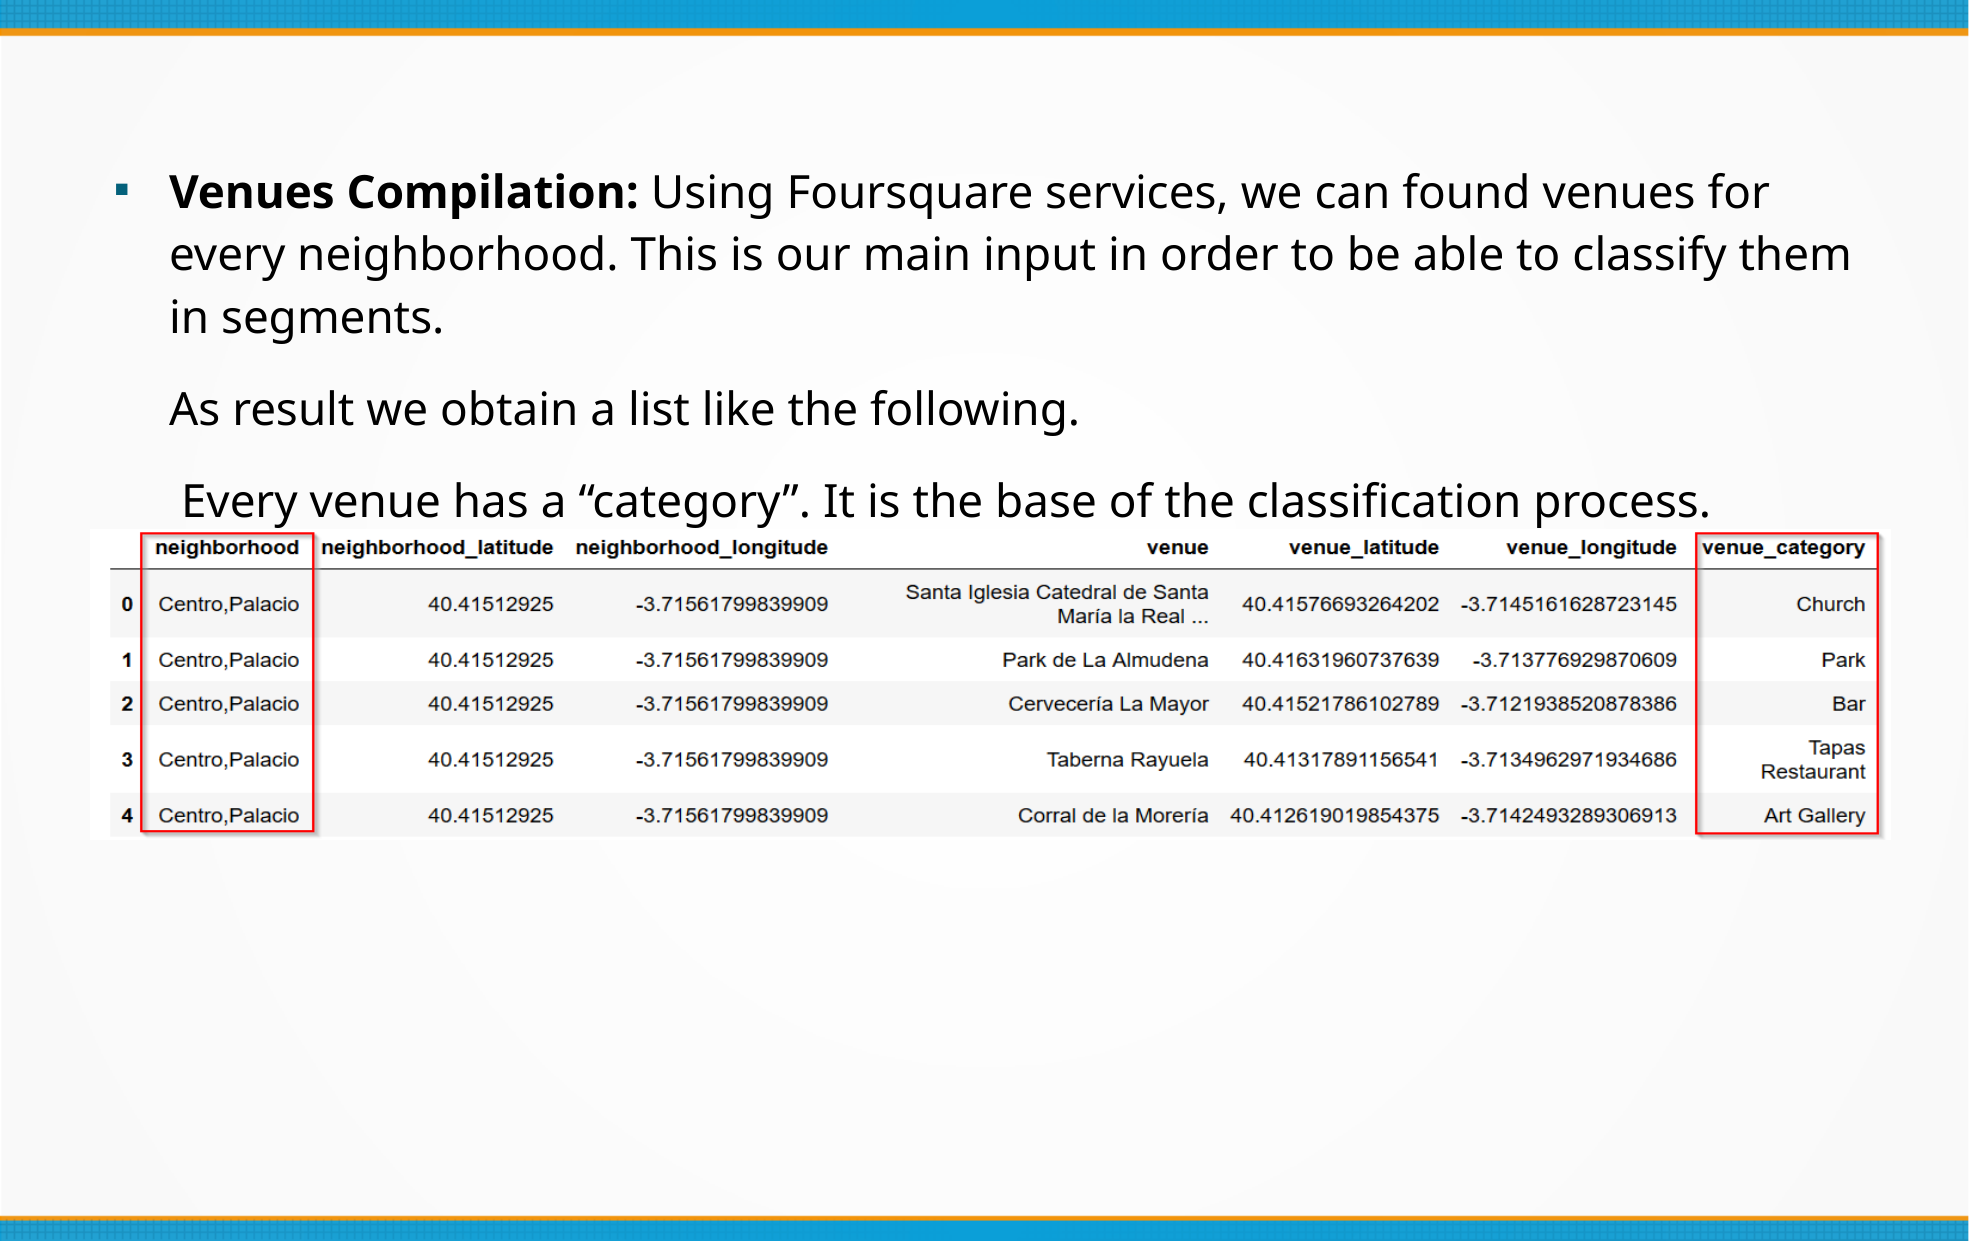

#
Venues Compilation: Using Foursquare services, we can found venues for every neighborhood. This is our main input in order to be able to classify them in segments.
As result we obtain a list like the following.
 Every venue has a “category”. It is the base of the classification process.